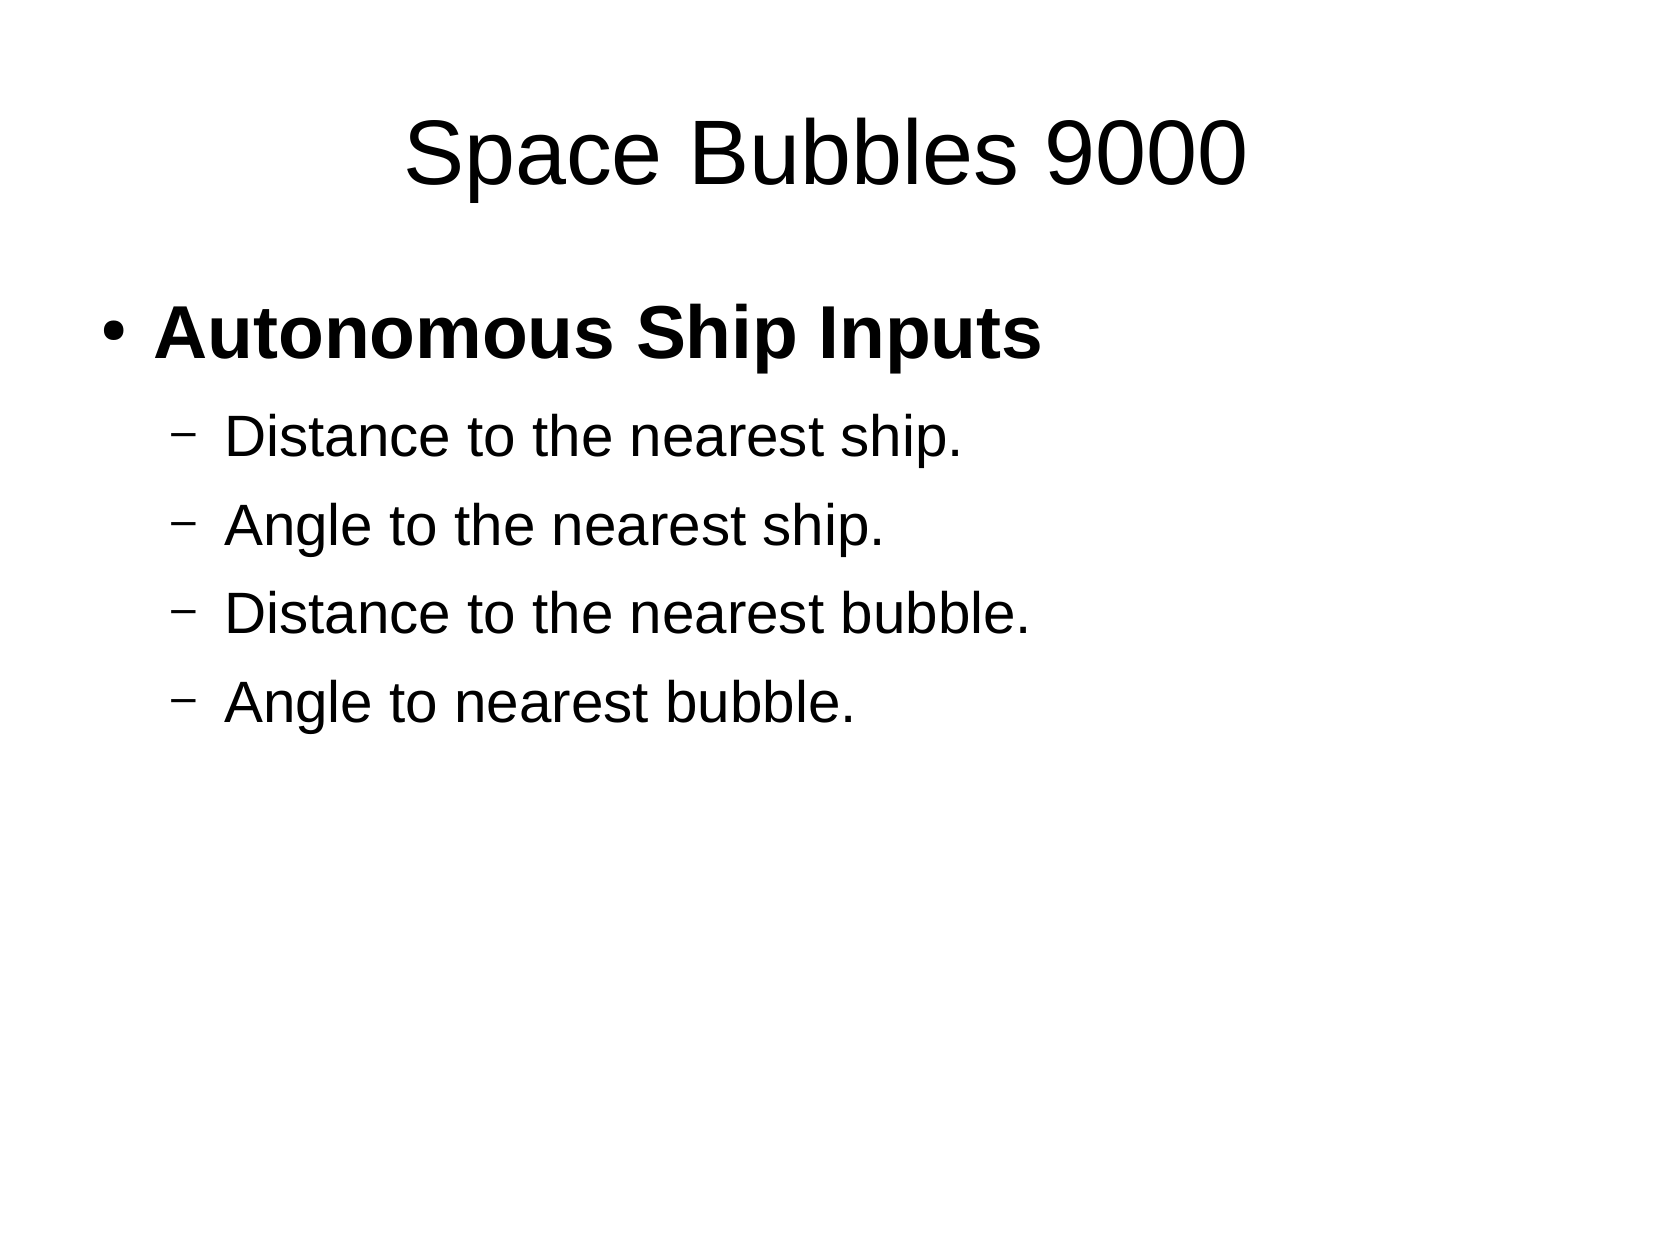

# Space Bubbles 9000
Autonomous Ship Inputs
Distance to the nearest ship.
Angle to the nearest ship.
Distance to the nearest bubble.
Angle to nearest bubble.